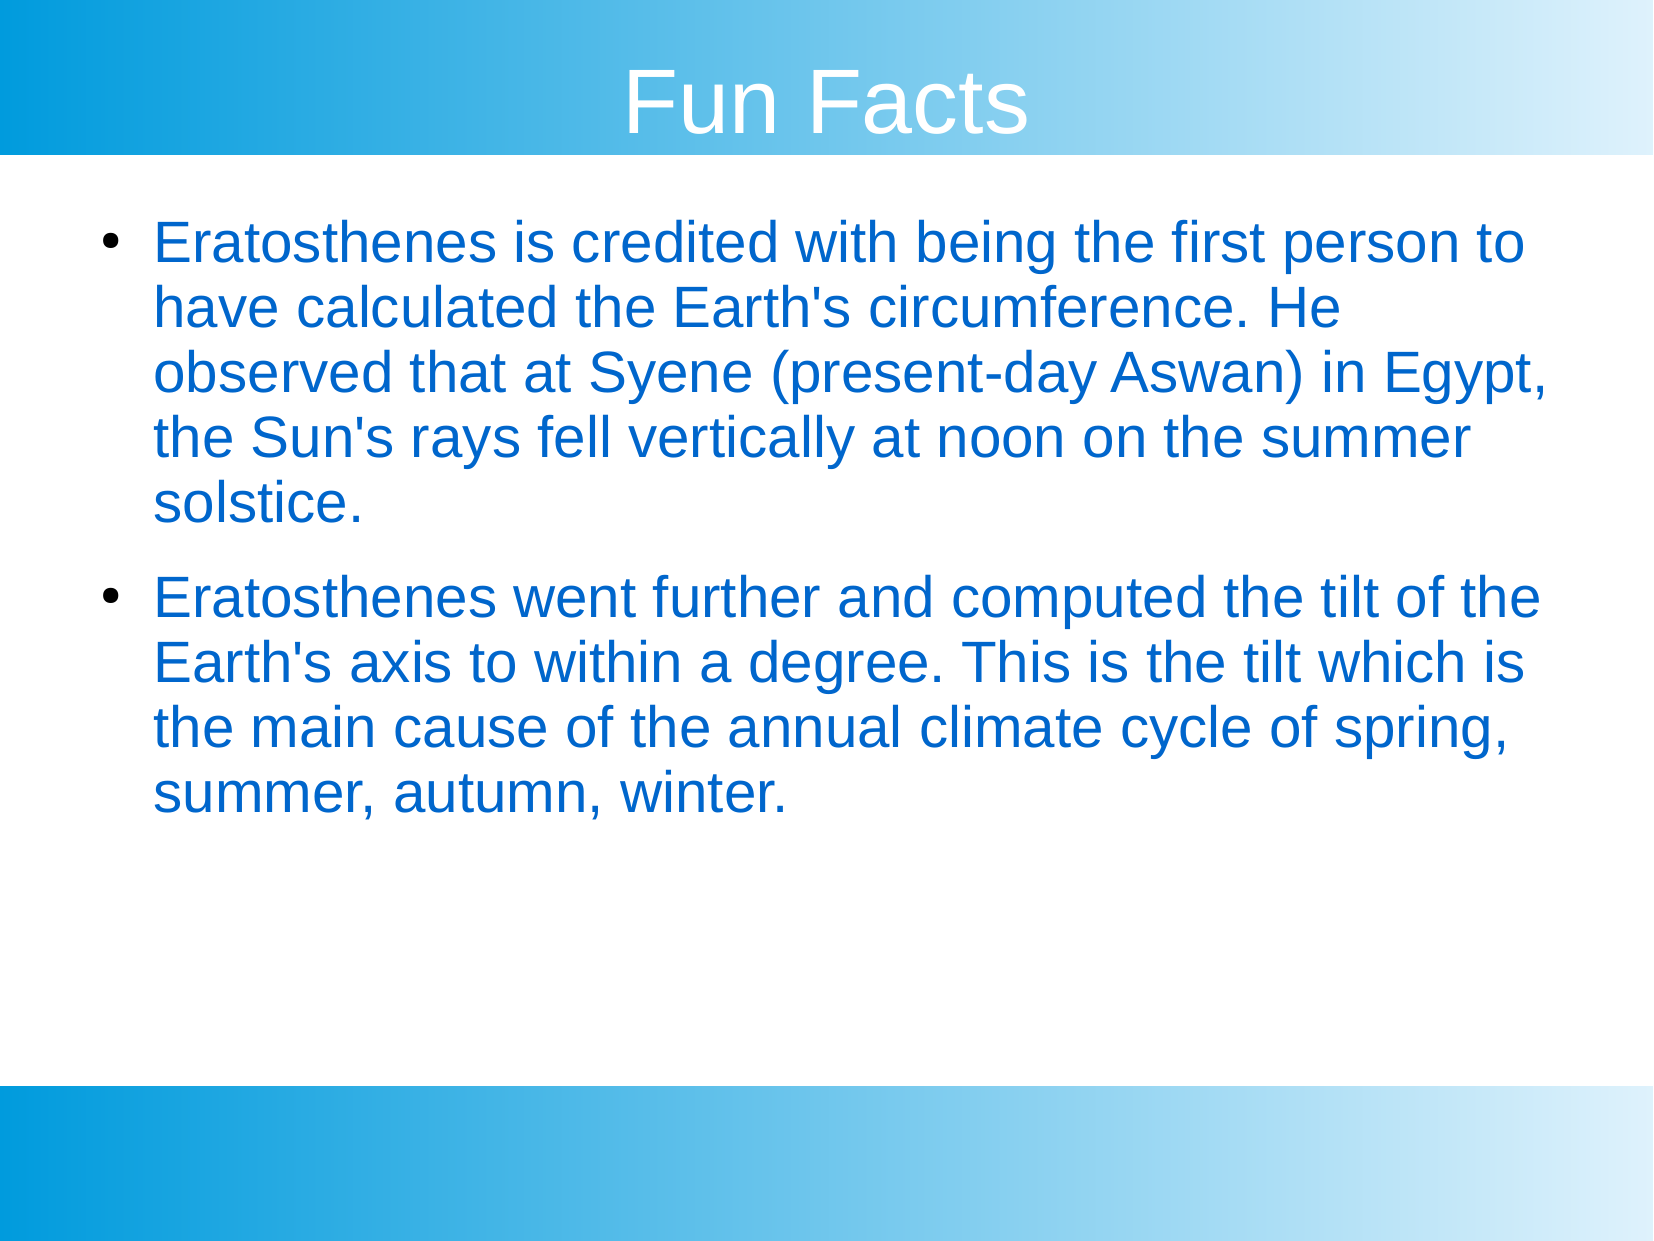

# Fun Facts
Eratosthenes is credited with being the first person to have calculated the Earth's circumference. He observed that at Syene (present-day Aswan) in Egypt, the Sun's rays fell vertically at noon on the summer solstice.
Eratosthenes went further and computed the tilt of the Earth's axis to within a degree. This is the tilt which is the main cause of the annual climate cycle of spring, summer, autumn, winter.